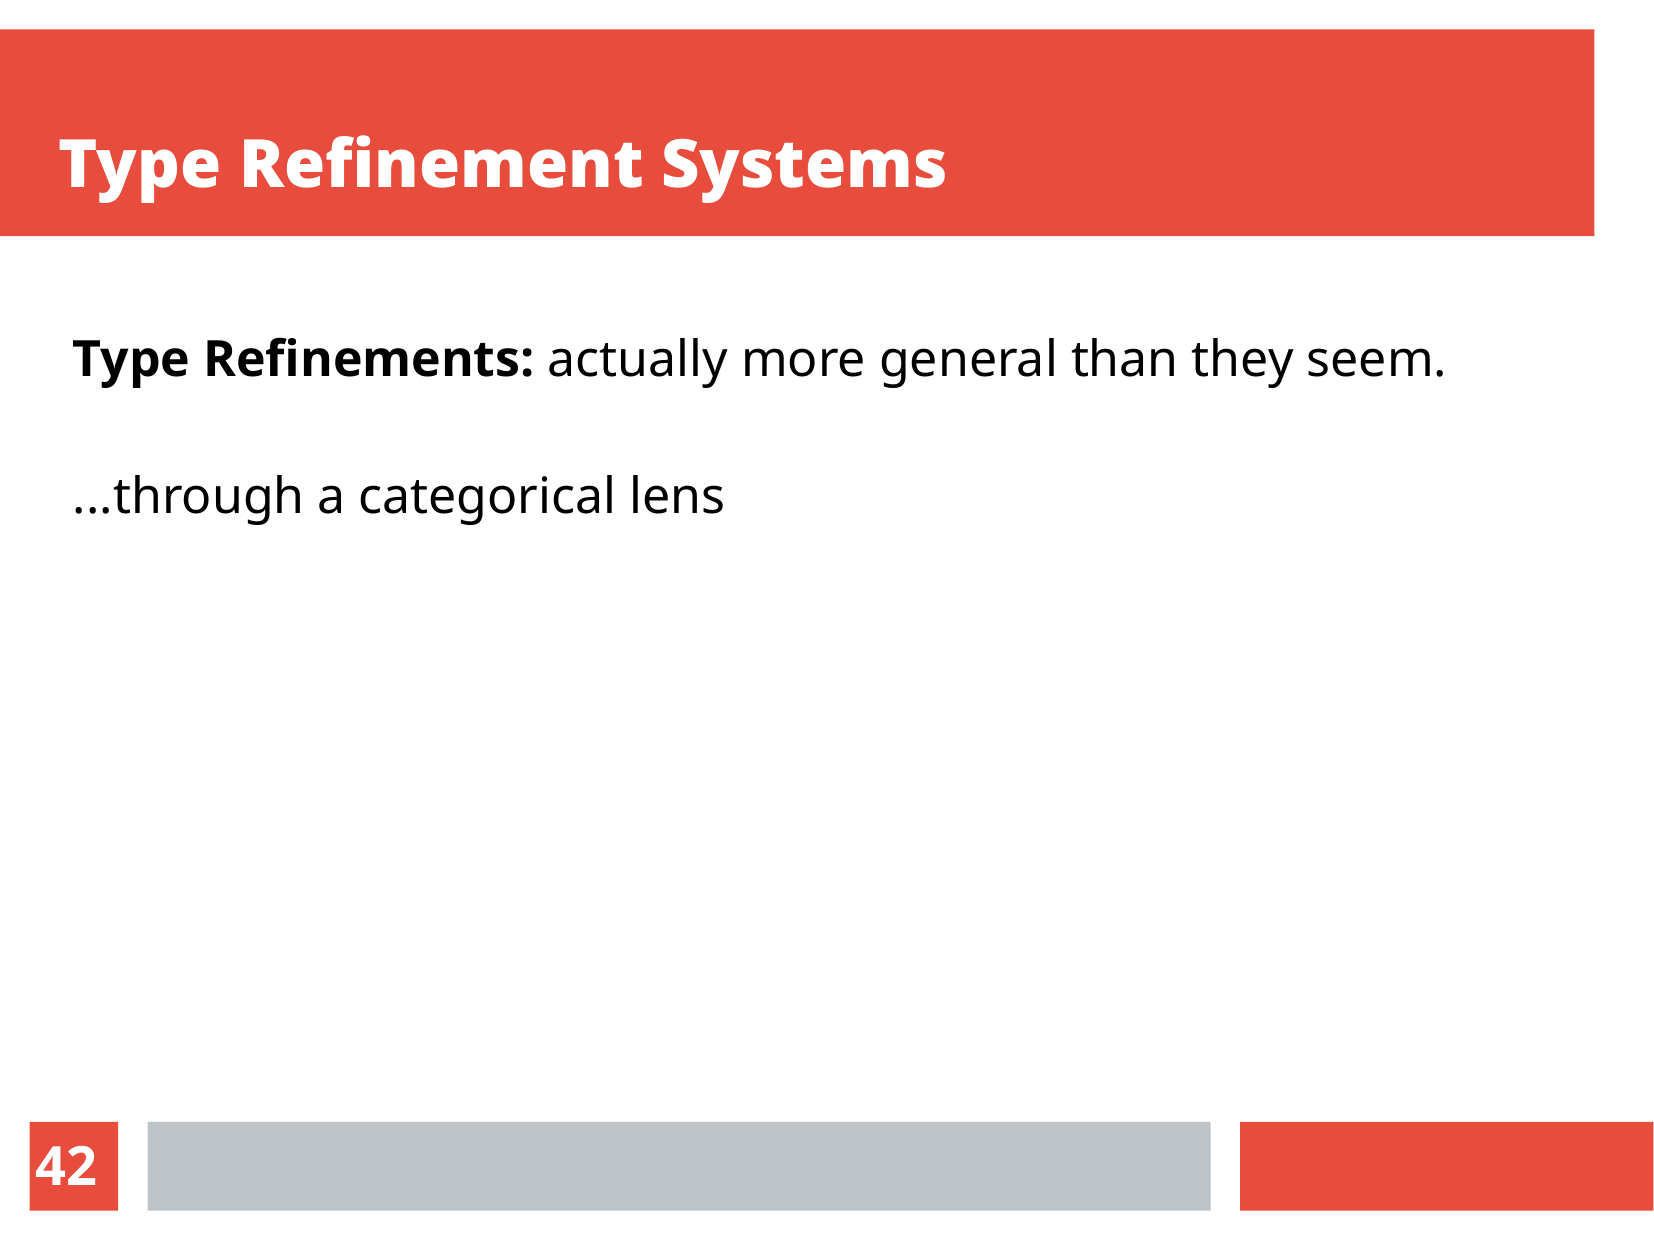

# Type Refinement Systems
Type Refinements: actually more general than they seem.
...through a categorical lens
42
119